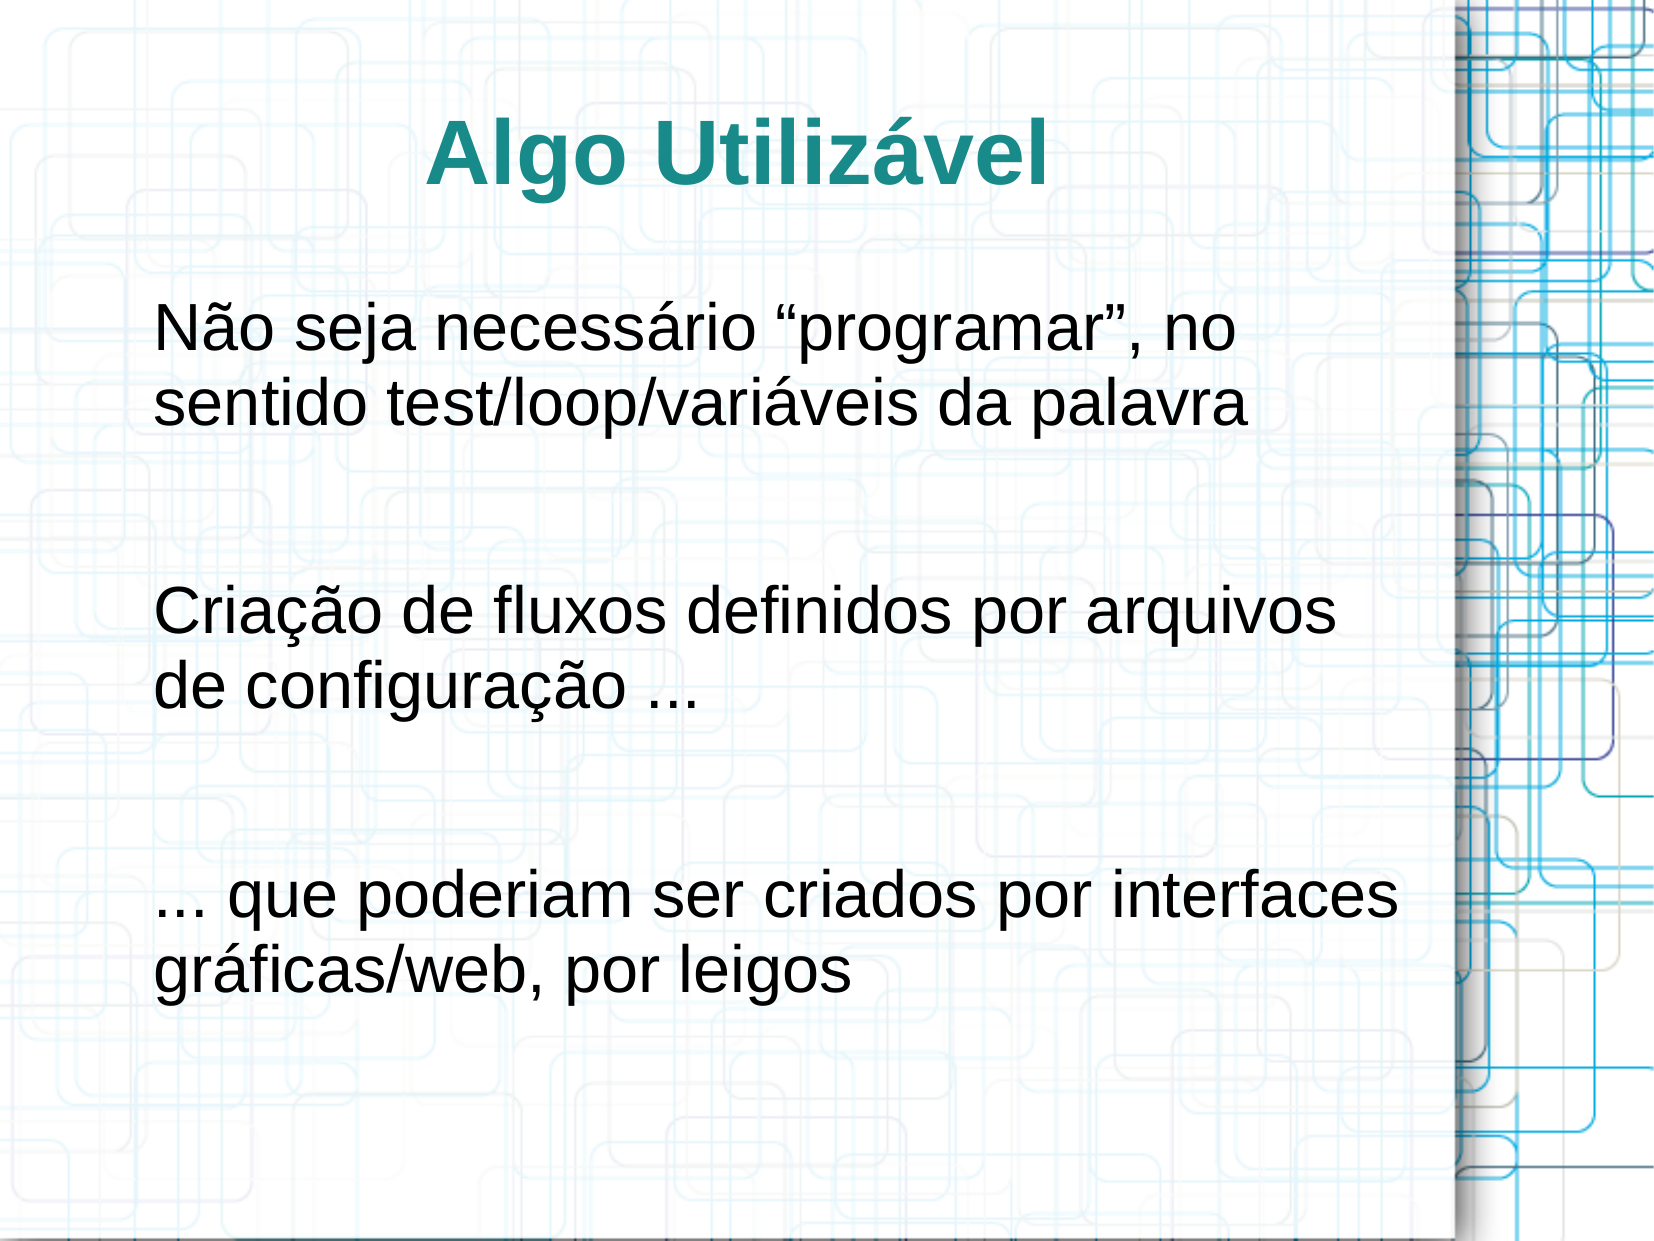

# Algo Utilizável
Não seja necessário “programar”, no sentido test/loop/variáveis da palavra
Criação de fluxos definidos por arquivos de configuração ...
... que poderiam ser criados por interfaces gráficas/web, por leigos